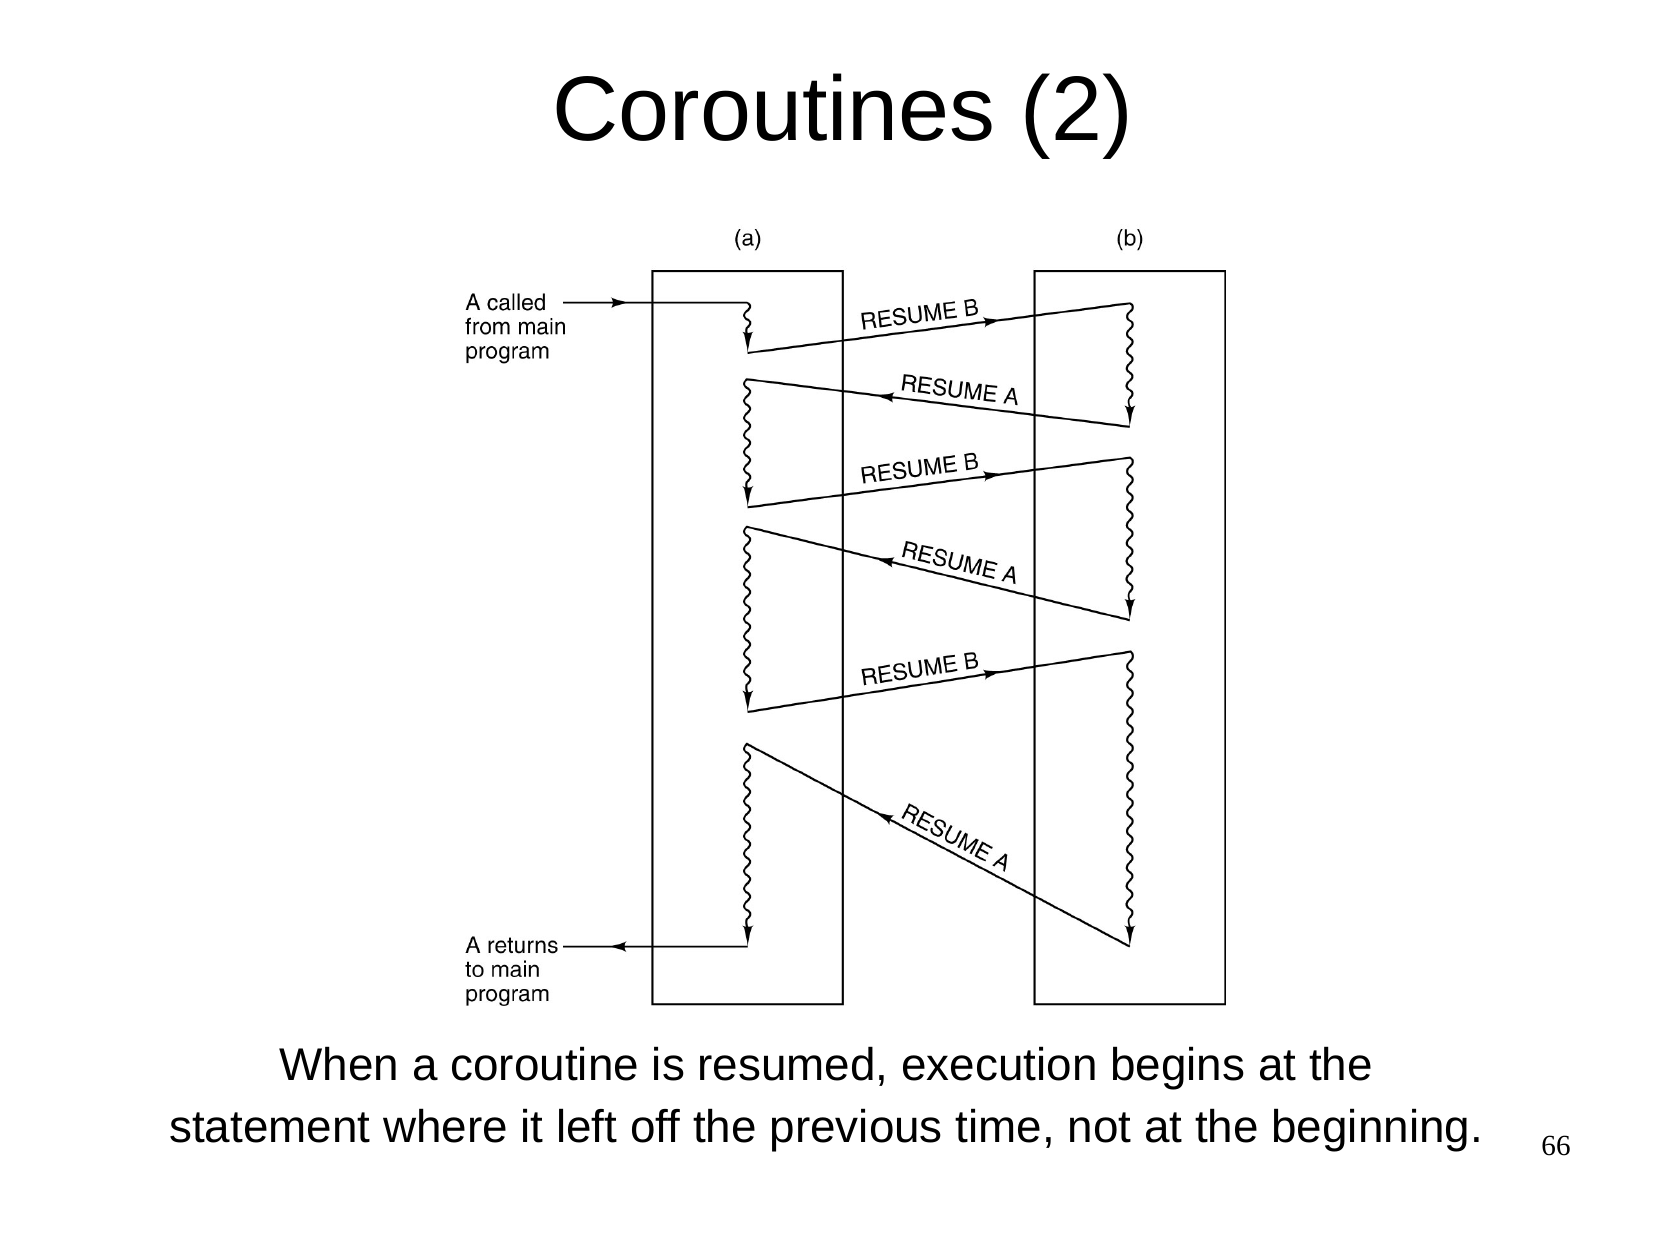

# Coroutines (2)
When a coroutine is resumed, execution begins at the
statement where it left off the previous time, not at the beginning.
66